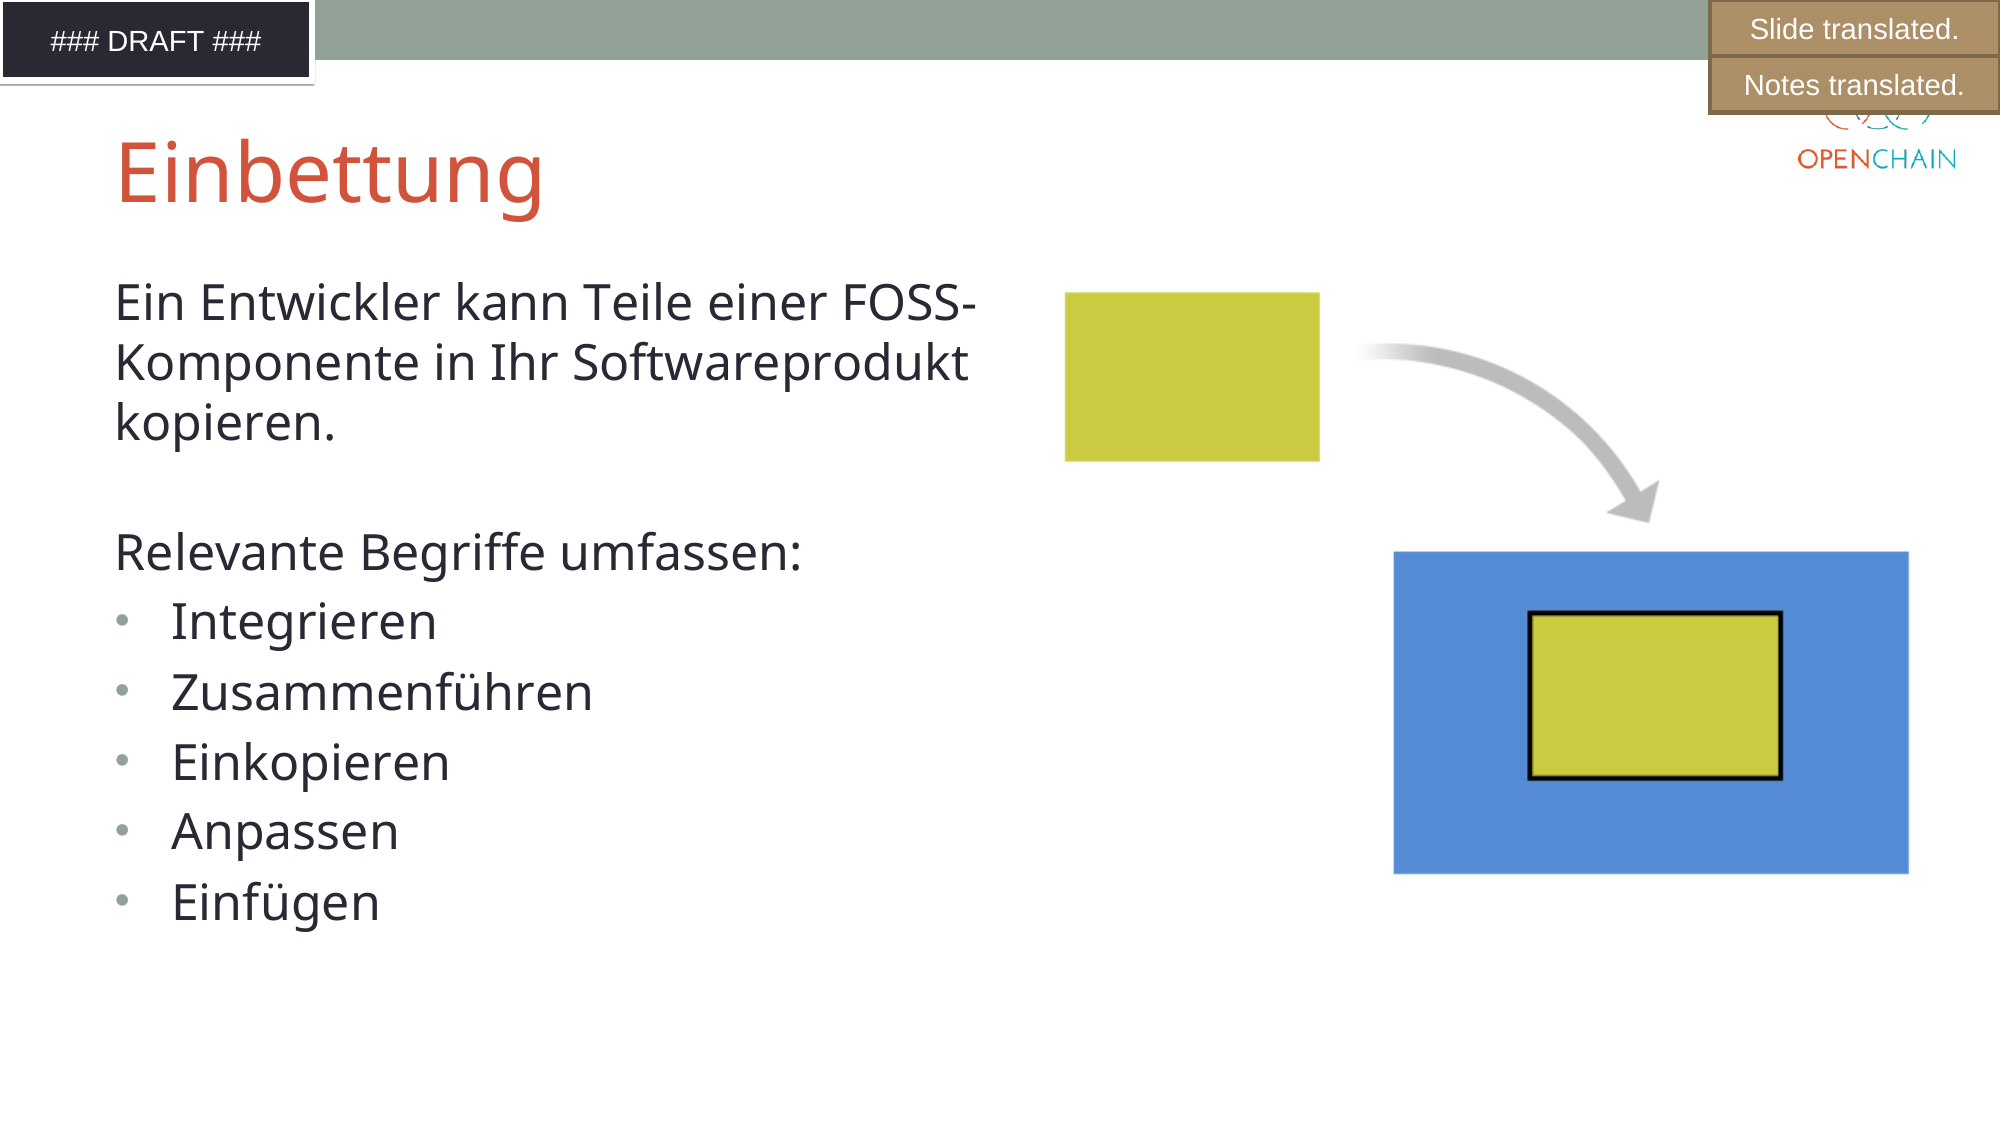

Slide translated.
Notes translated.
# Einbettung
Ein Entwickler kann Teile einer FOSS-Komponente in Ihr Softwareprodukt kopieren.
Relevante Begriffe umfassen:
Integrieren
Zusammenführen
Einkopieren
Anpassen
Einfügen